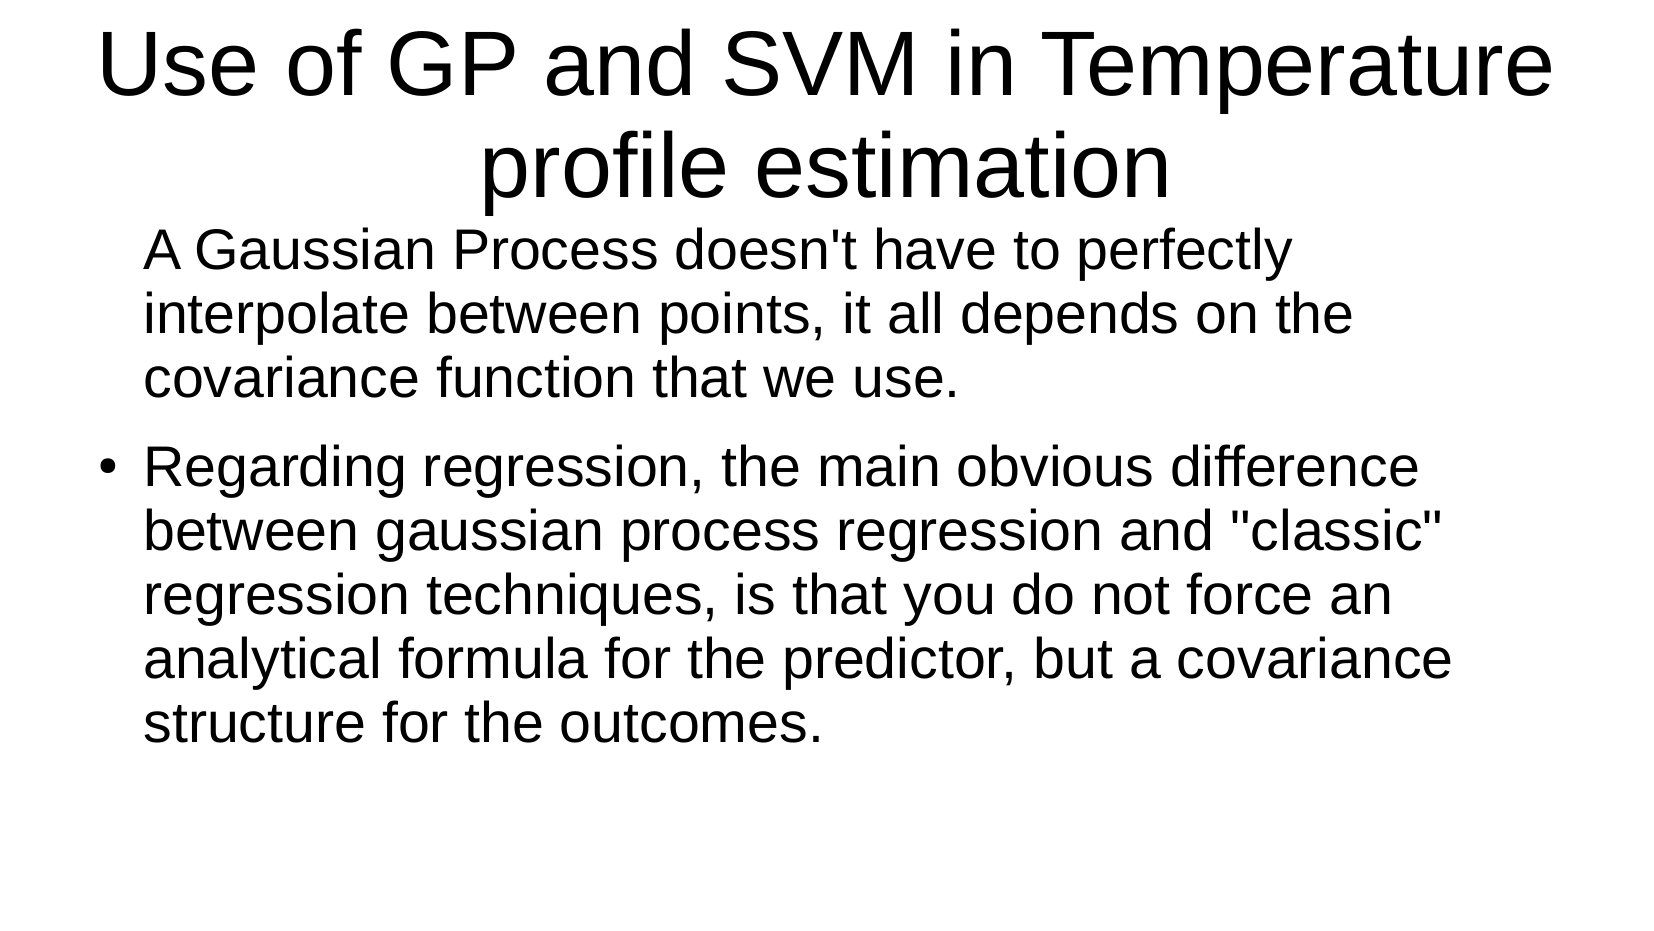

# Use of GP and SVM in Temperature profile estimation
A Gaussian Process doesn't have to perfectly interpolate between points, it all depends on the covariance function that we use.
Regarding regression, the main obvious difference between gaussian process regression and "classic" regression techniques, is that you do not force an analytical formula for the predictor, but a covariance structure for the outcomes.